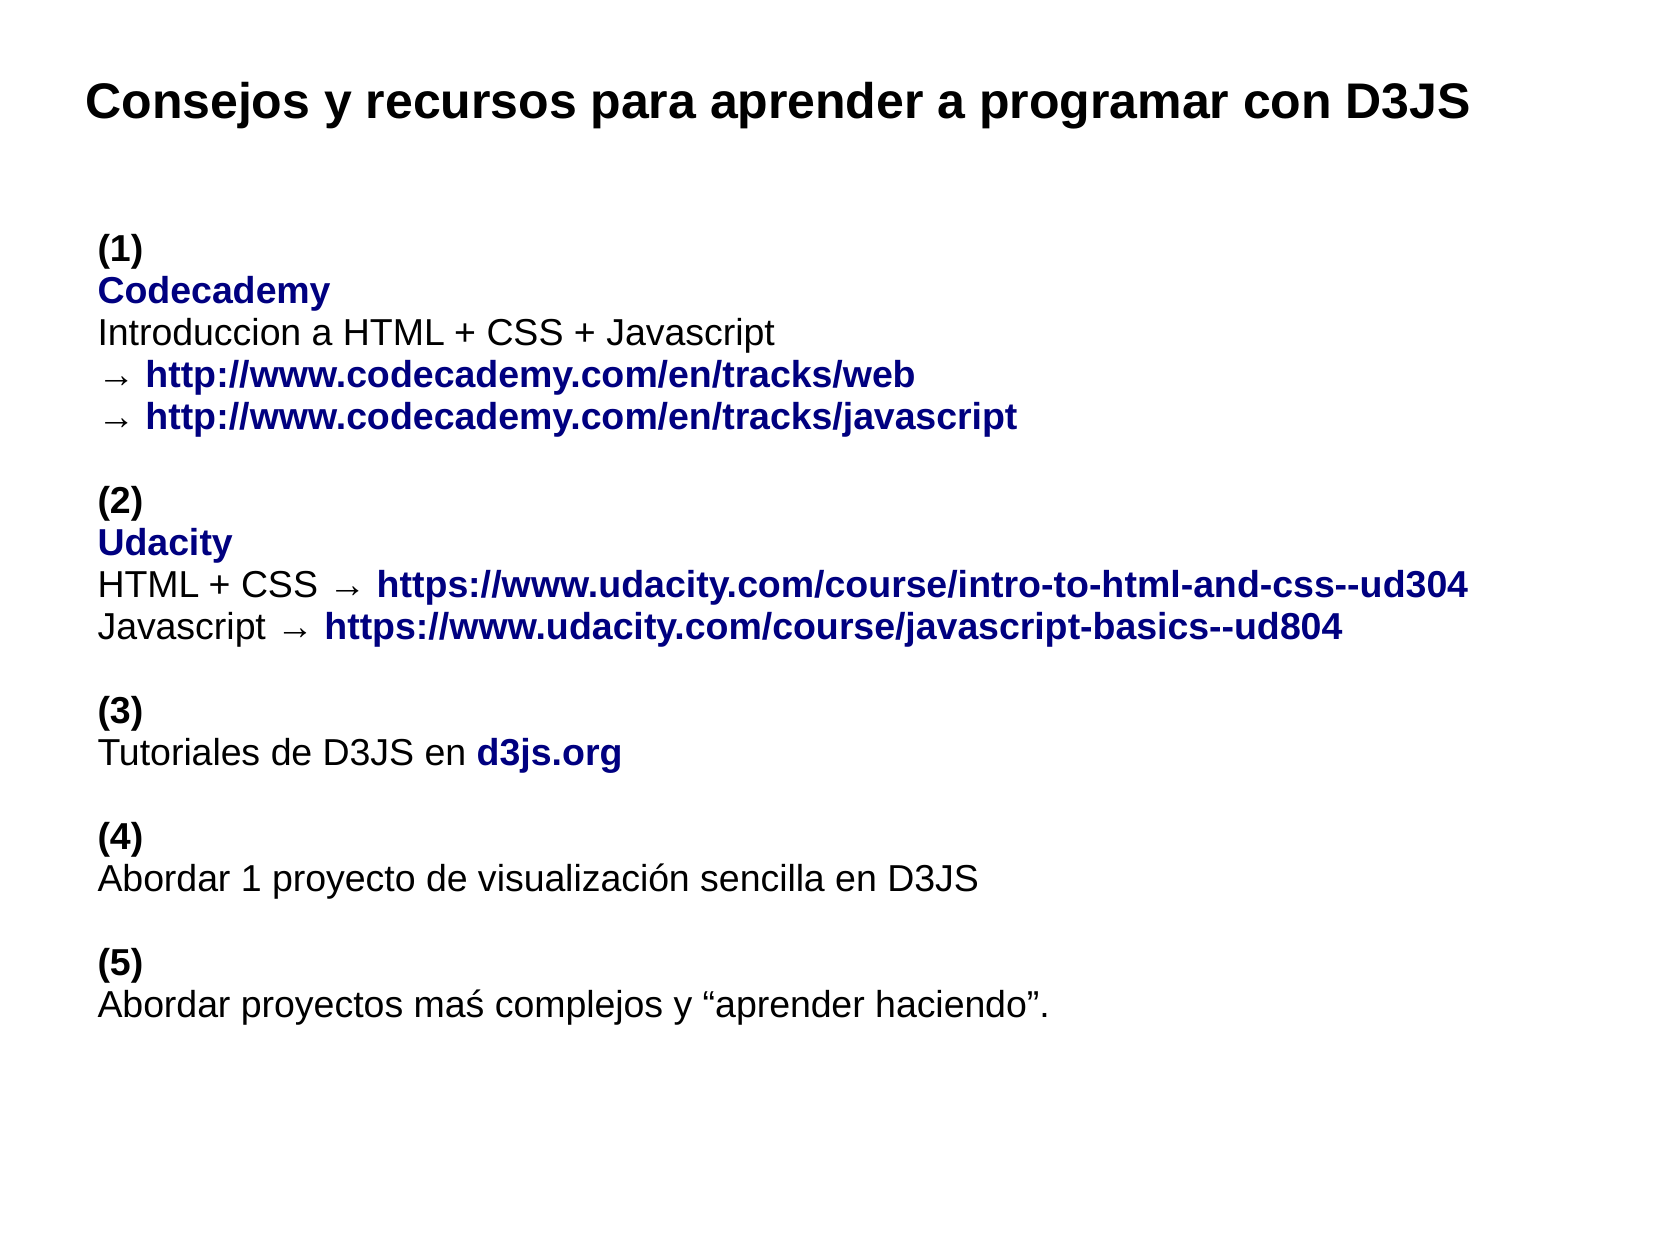

Consejos y recursos para aprender a programar con D3JS
(1)
Codecademy
Introduccion a HTML + CSS + Javascript
→ http://www.codecademy.com/en/tracks/web
→ http://www.codecademy.com/en/tracks/javascript
(2)
Udacity
HTML + CSS → https://www.udacity.com/course/intro-to-html-and-css--ud304
Javascript → https://www.udacity.com/course/javascript-basics--ud804
(3)
Tutoriales de D3JS en d3js.org
(4)
Abordar 1 proyecto de visualización sencilla en D3JS
(5)
Abordar proyectos maś complejos y “aprender haciendo”.